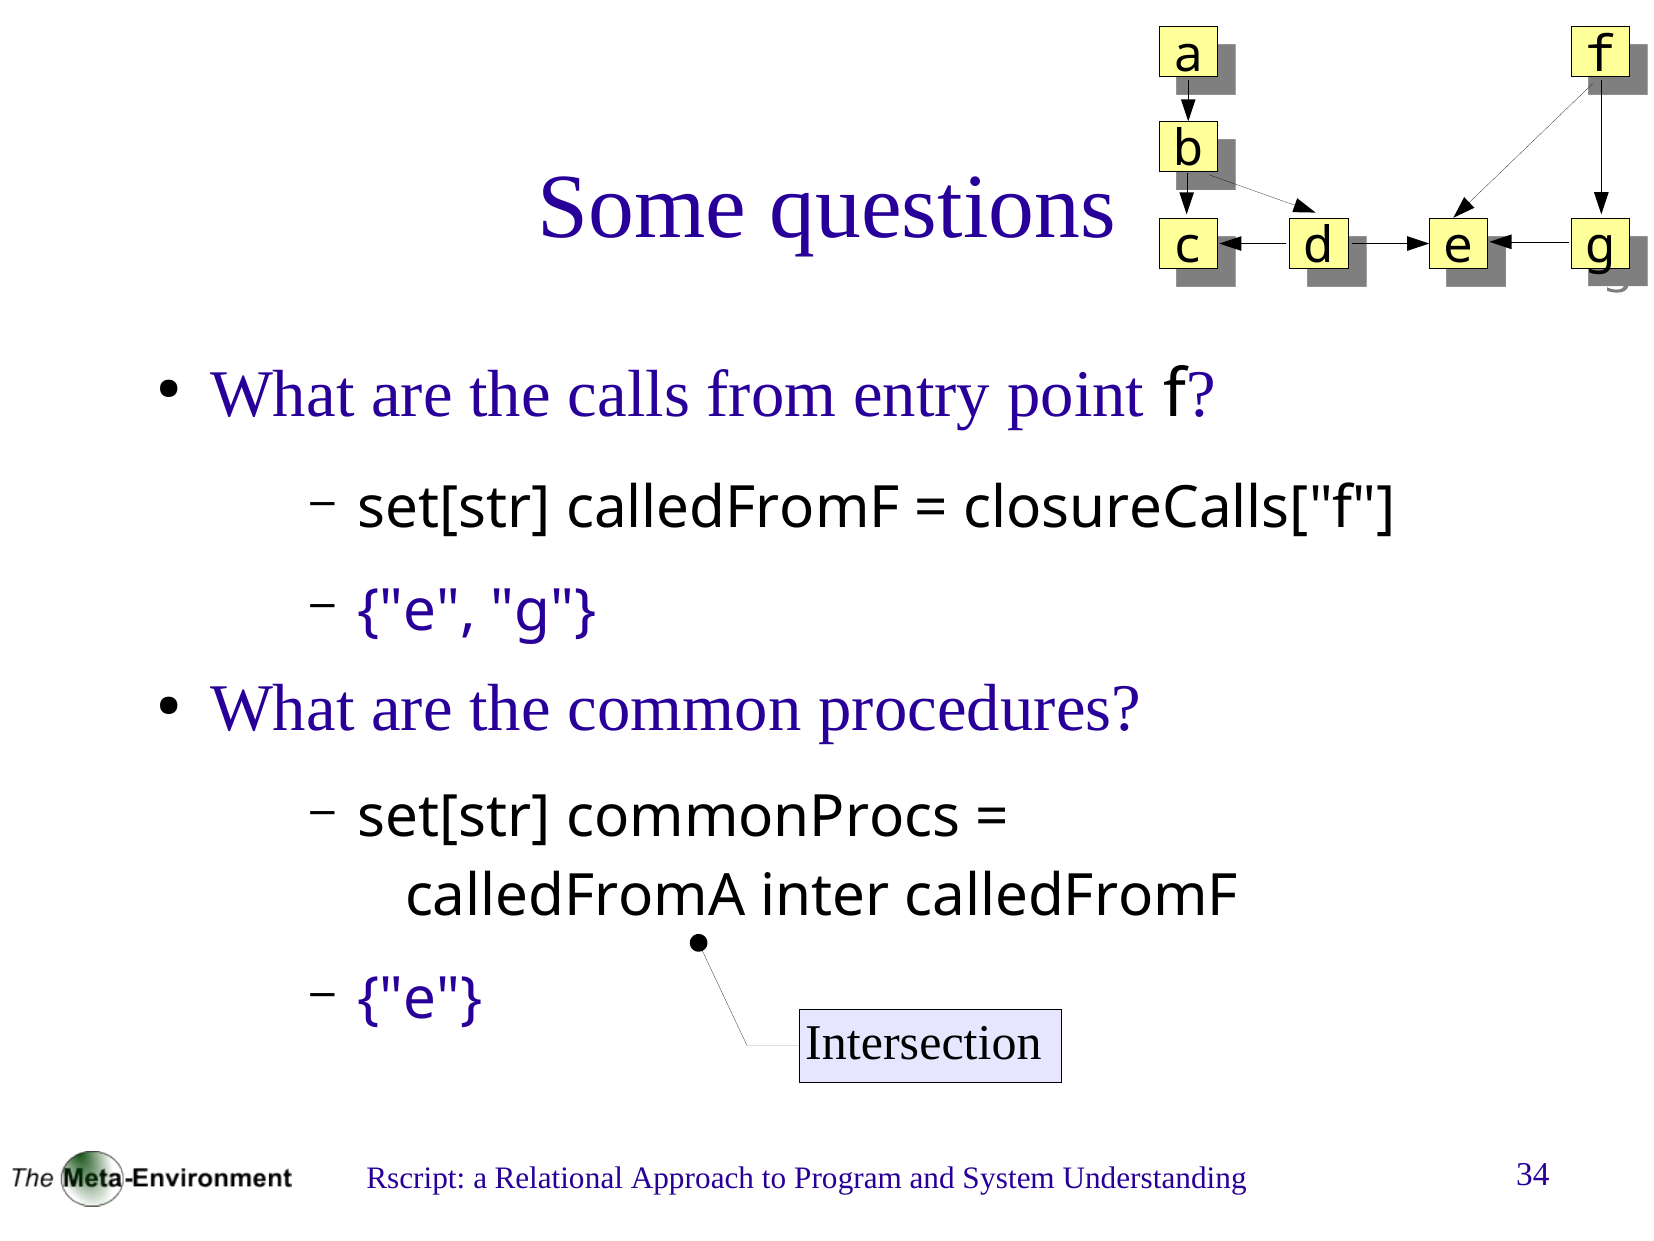

a
f
b
c
d
e
g
# Some questions
What are the calls from entry point f?
set[str] calledFromF = closureCalls["f"]
{"e", "g"}
What are the common procedures?
set[str] commonProcs = calledFromA inter calledFromF
{"e"}